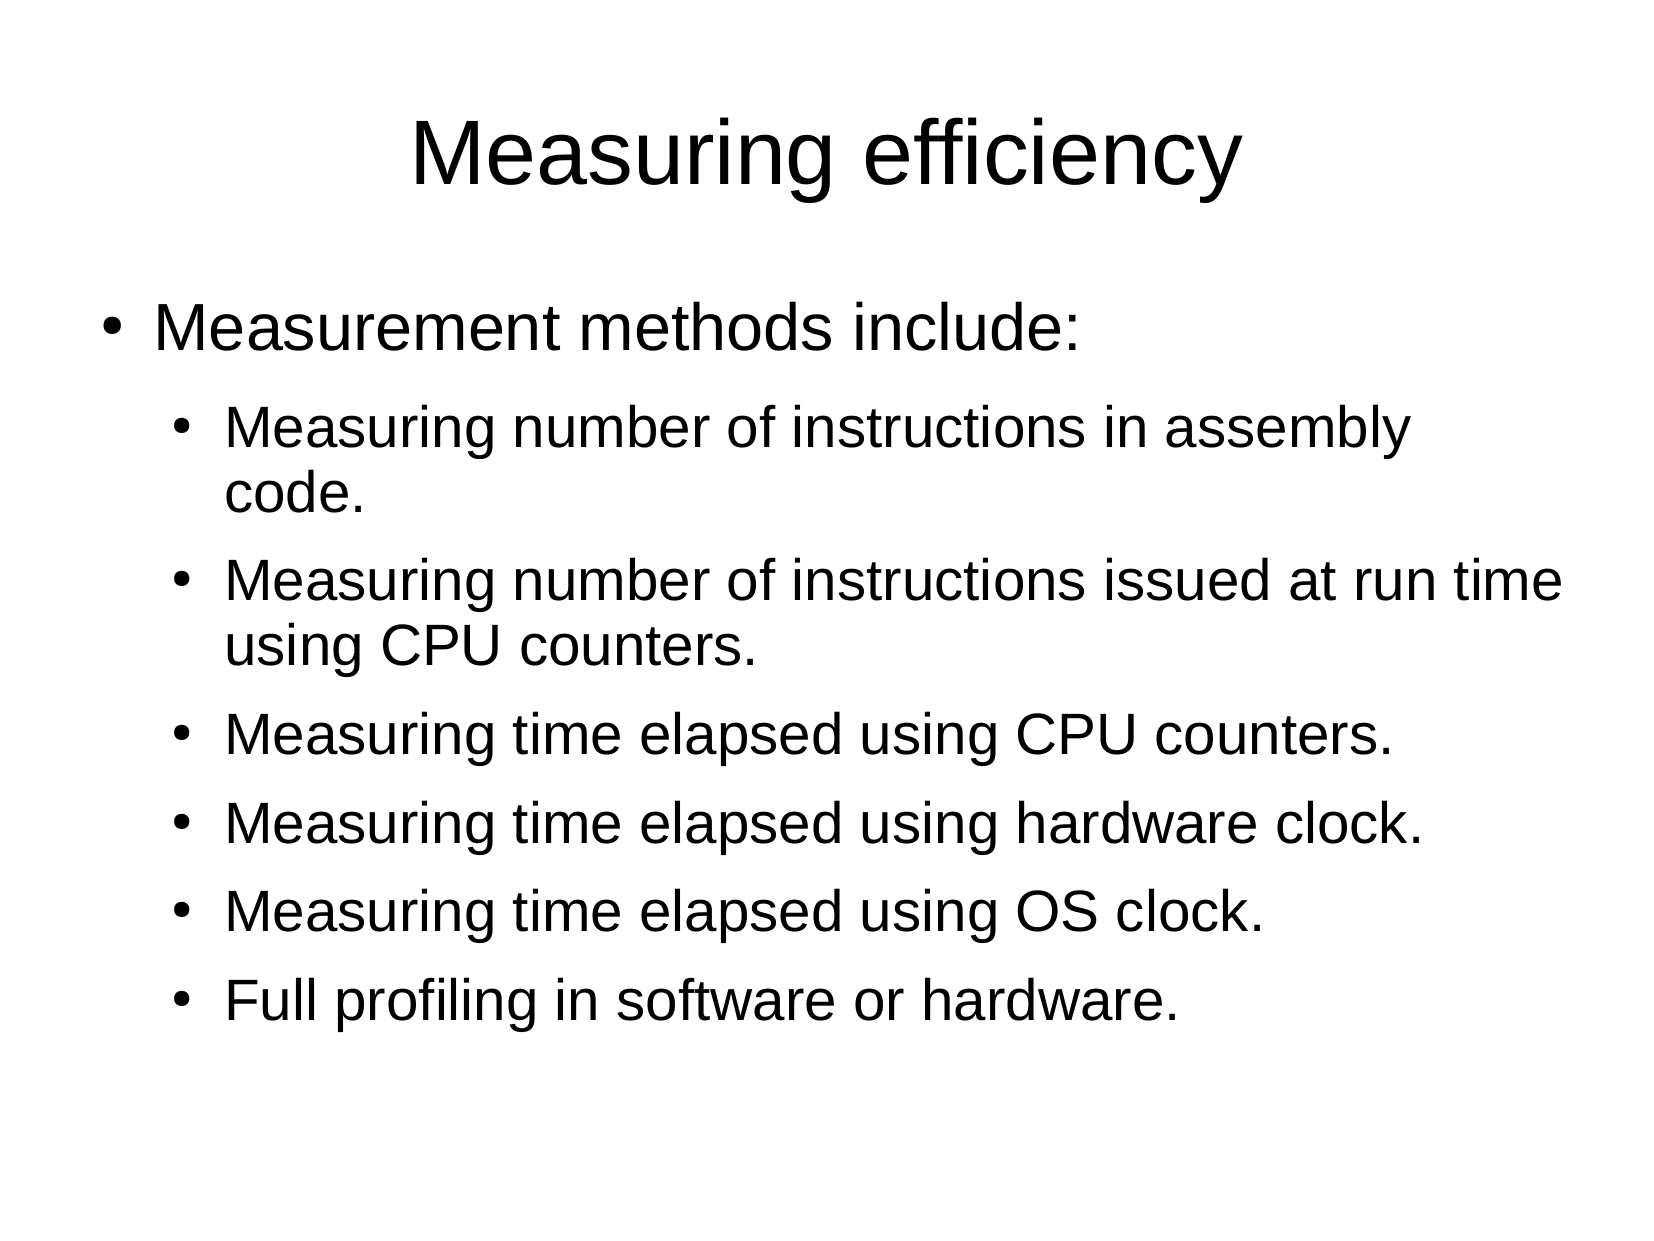

# Measuring efficiency
Measurement methods include:
Measuring number of instructions in assembly code.
Measuring number of instructions issued at run time using CPU counters.
Measuring time elapsed using CPU counters.
Measuring time elapsed using hardware clock.
Measuring time elapsed using OS clock.
Full profiling in software or hardware.